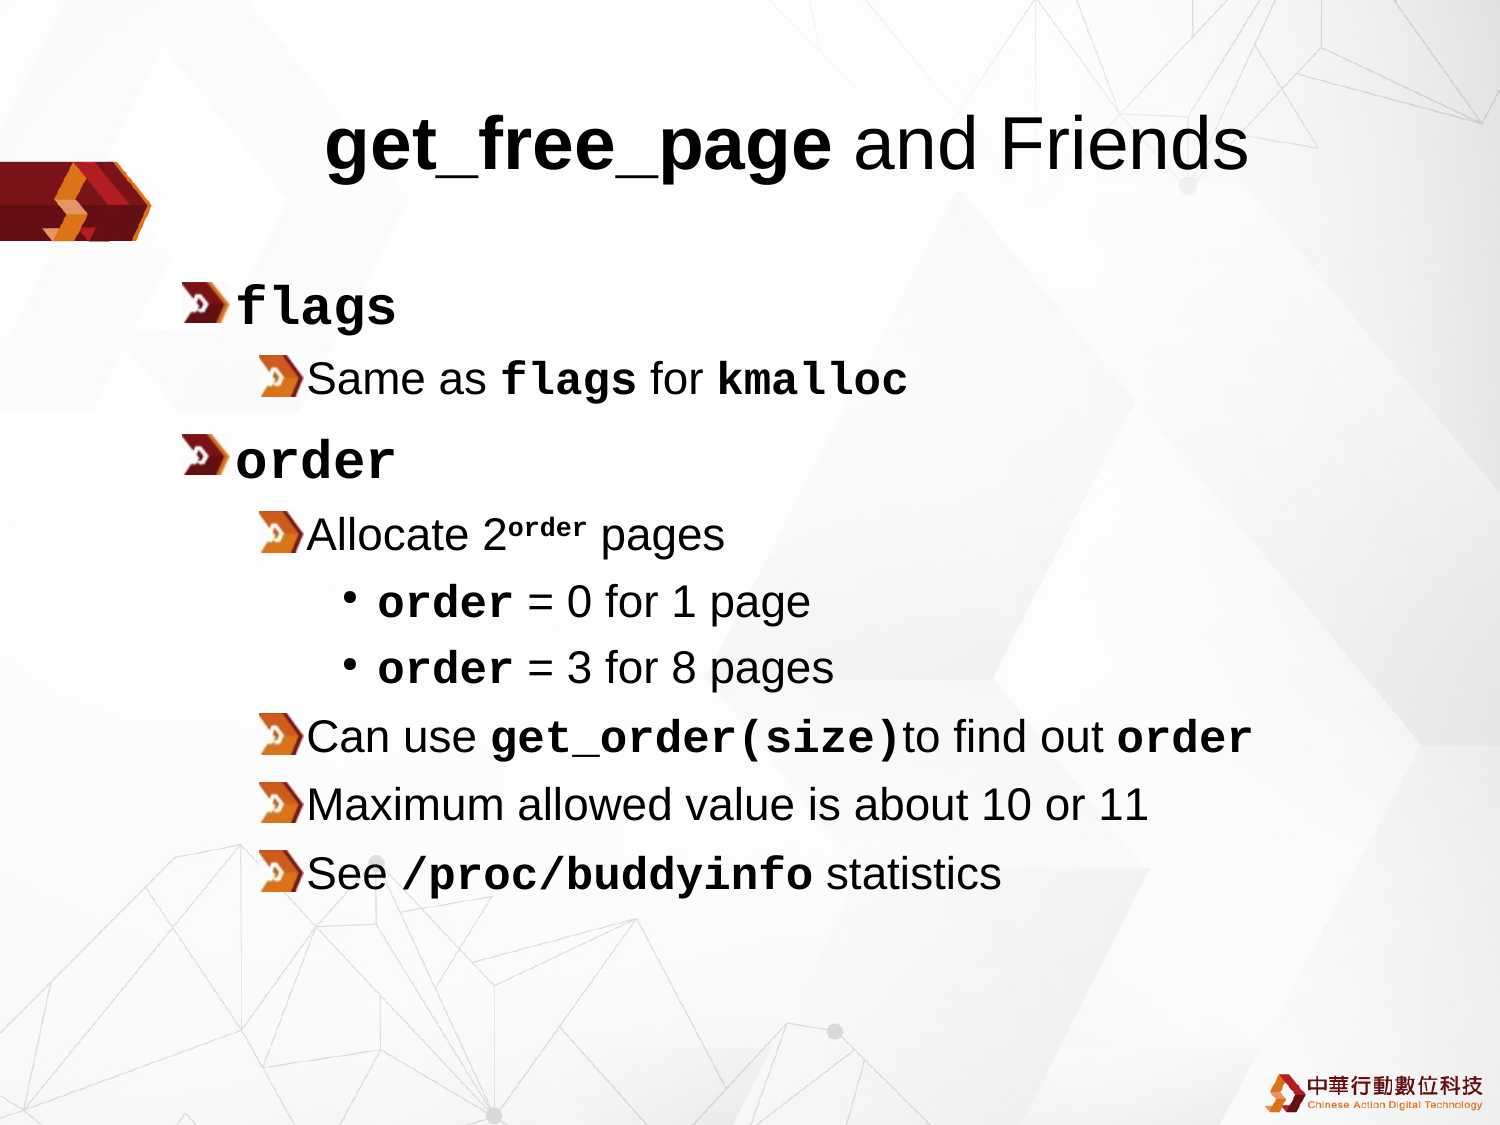

# get_free_page and Friends
flags
Same as flags for kmalloc
order
Allocate 2order pages
order = 0 for 1 page
order = 3 for 8 pages
Can use get_order(size)to find out order
Maximum allowed value is about 10 or 11
See /proc/buddyinfo statistics